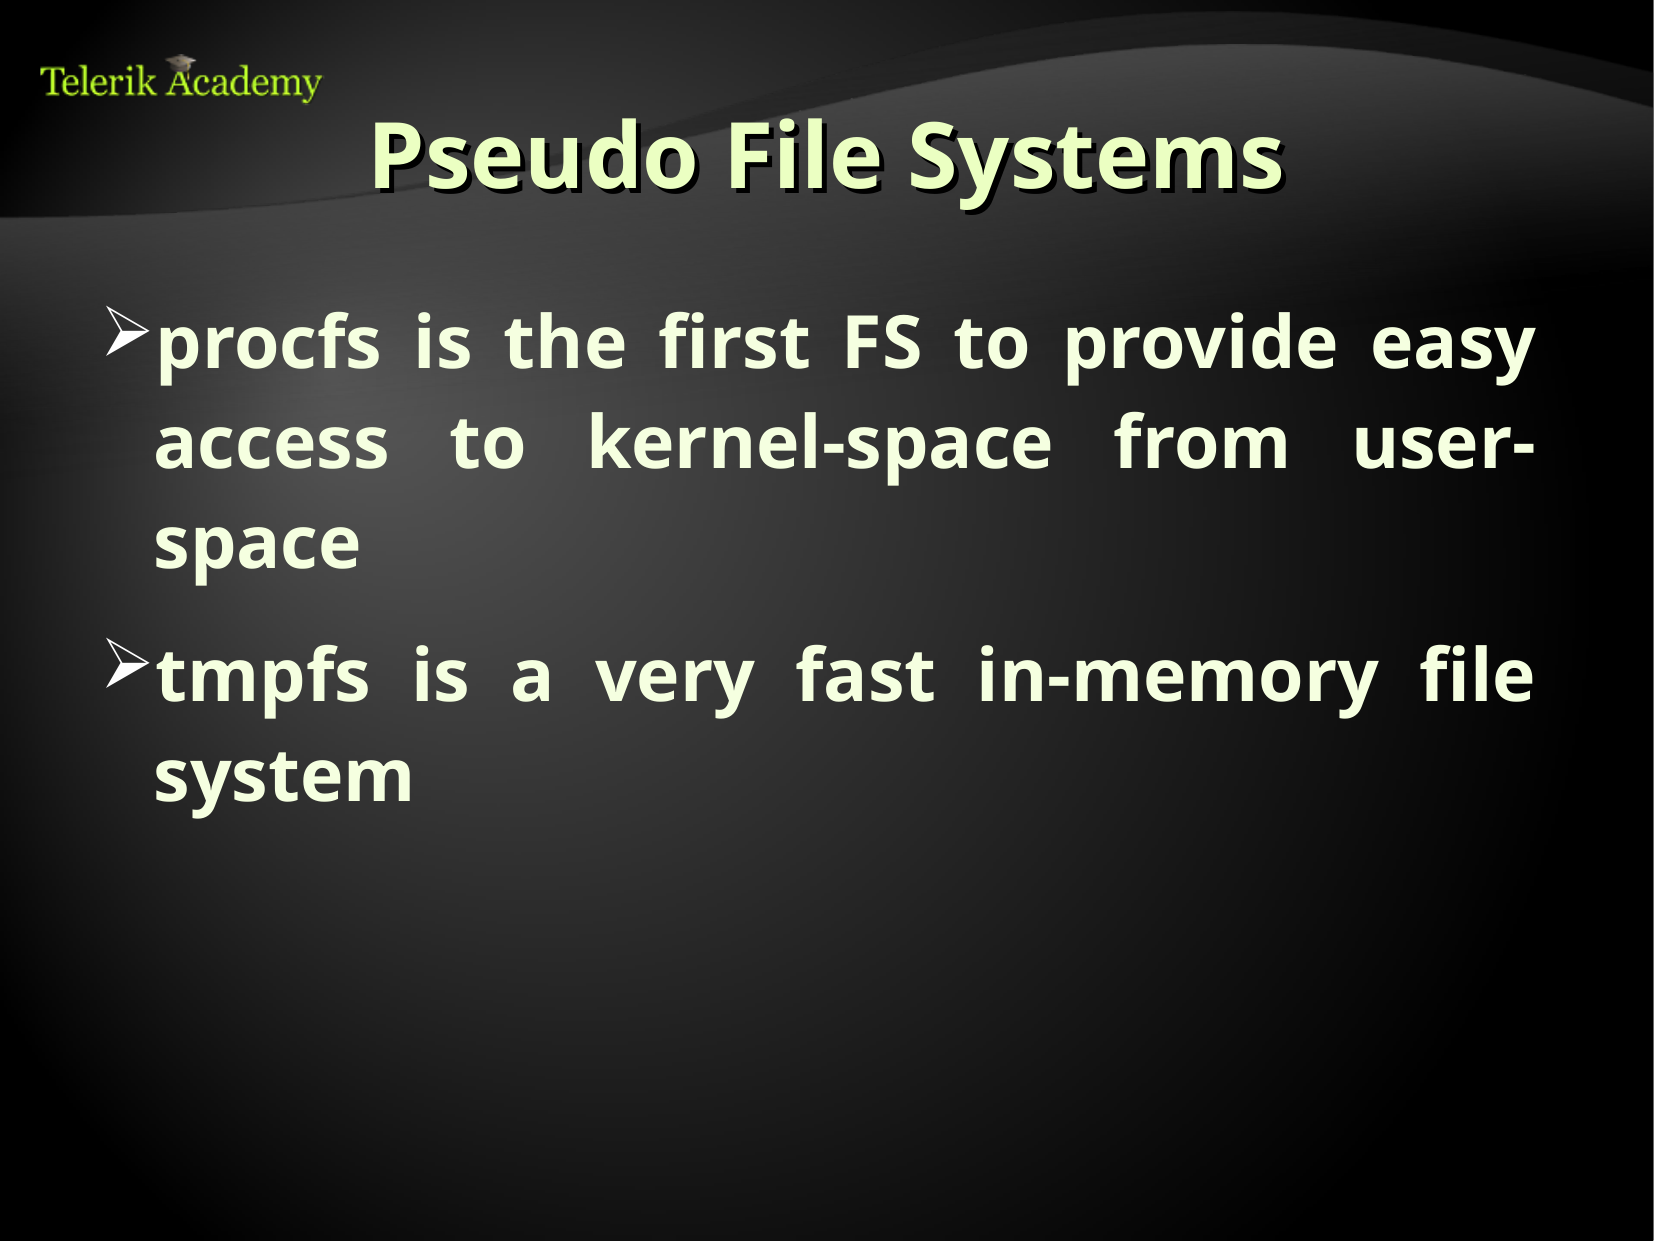

# Pseudo File Systems
procfs is the first FS to provide easy access to kernel-space from user-space
tmpfs is a very fast in-memory file system